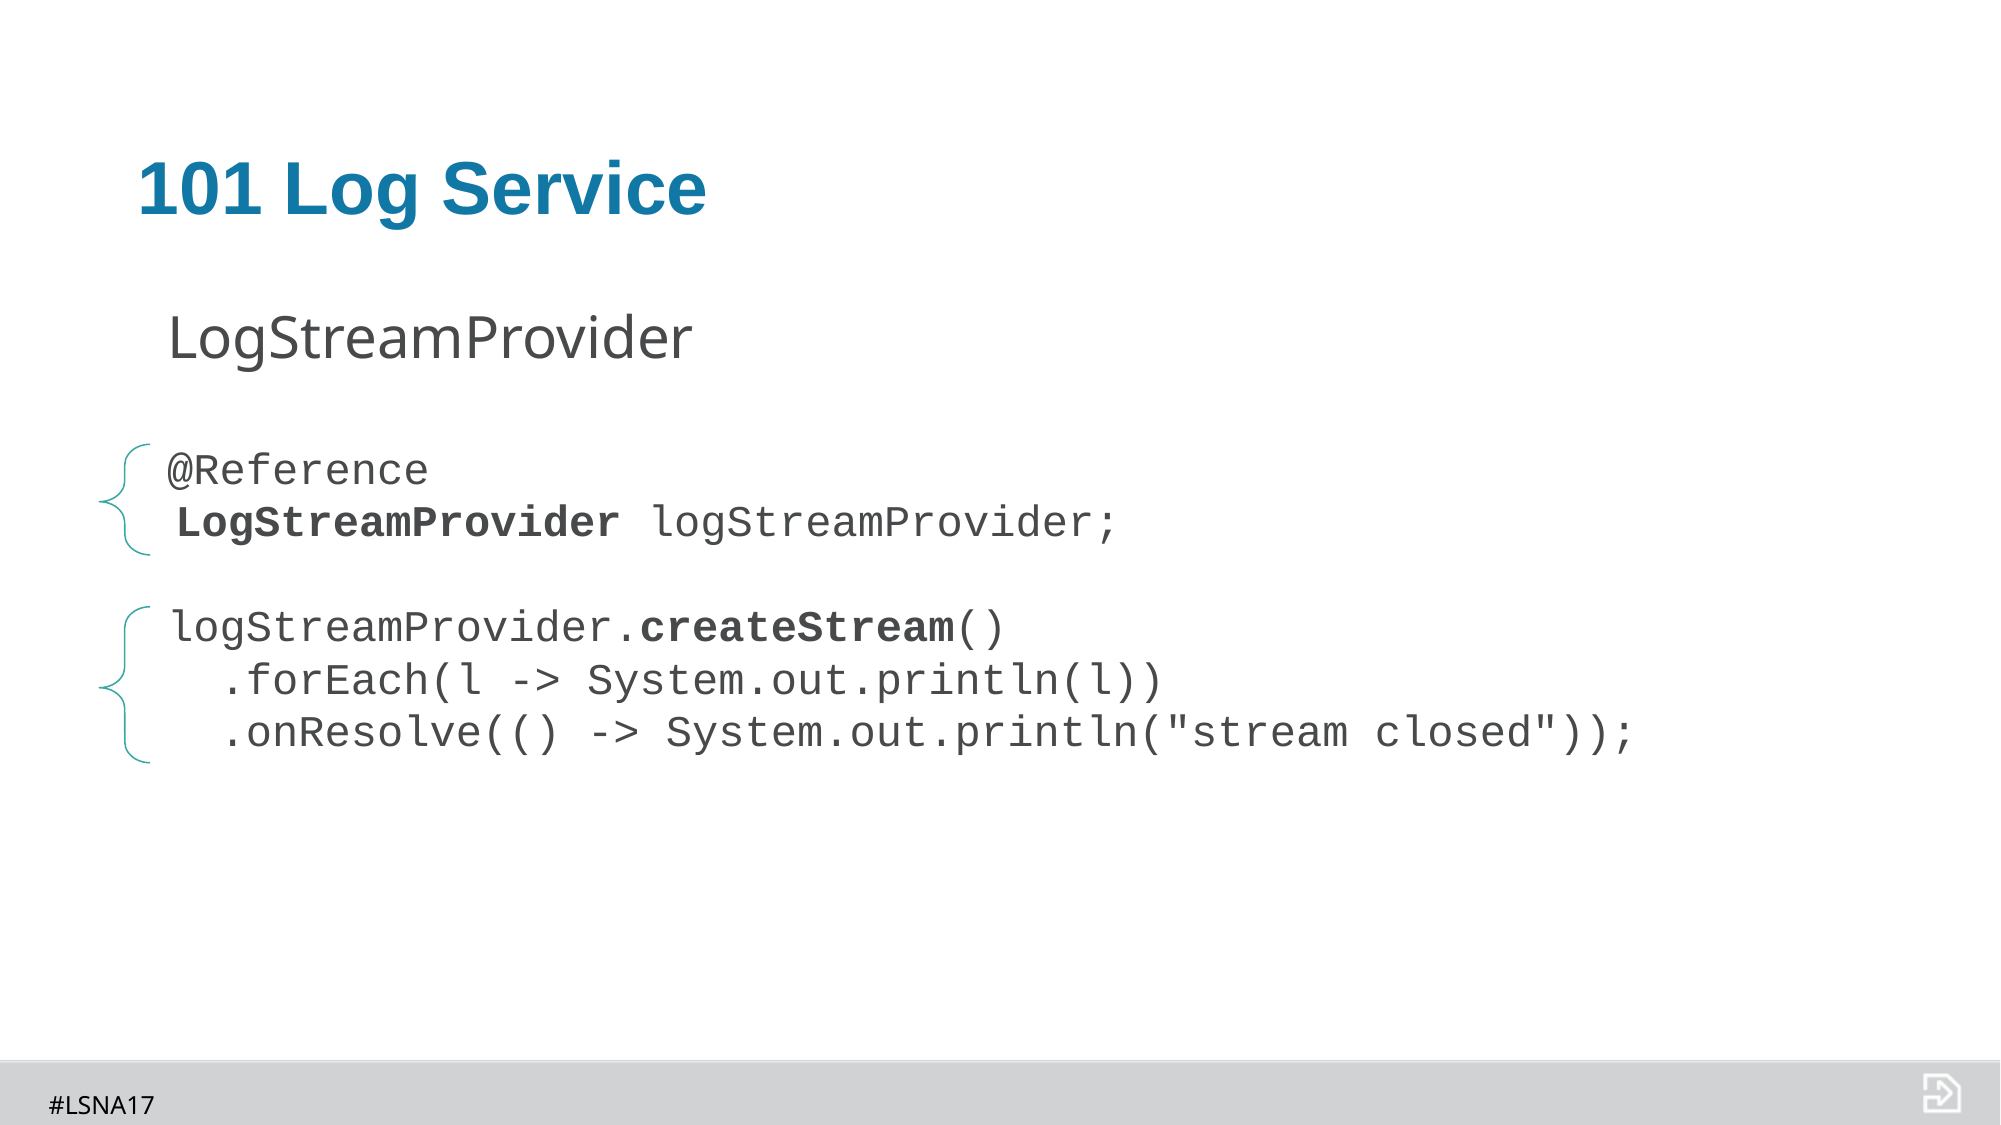

101 Log Service
# LogStreamProvider
@Reference
LogStreamProvider logStreamProvider;
logStreamProvider.createStream()
 .forEach(l -> System.out.println(l))
 .onResolve(() -> System.out.println("stream closed"));